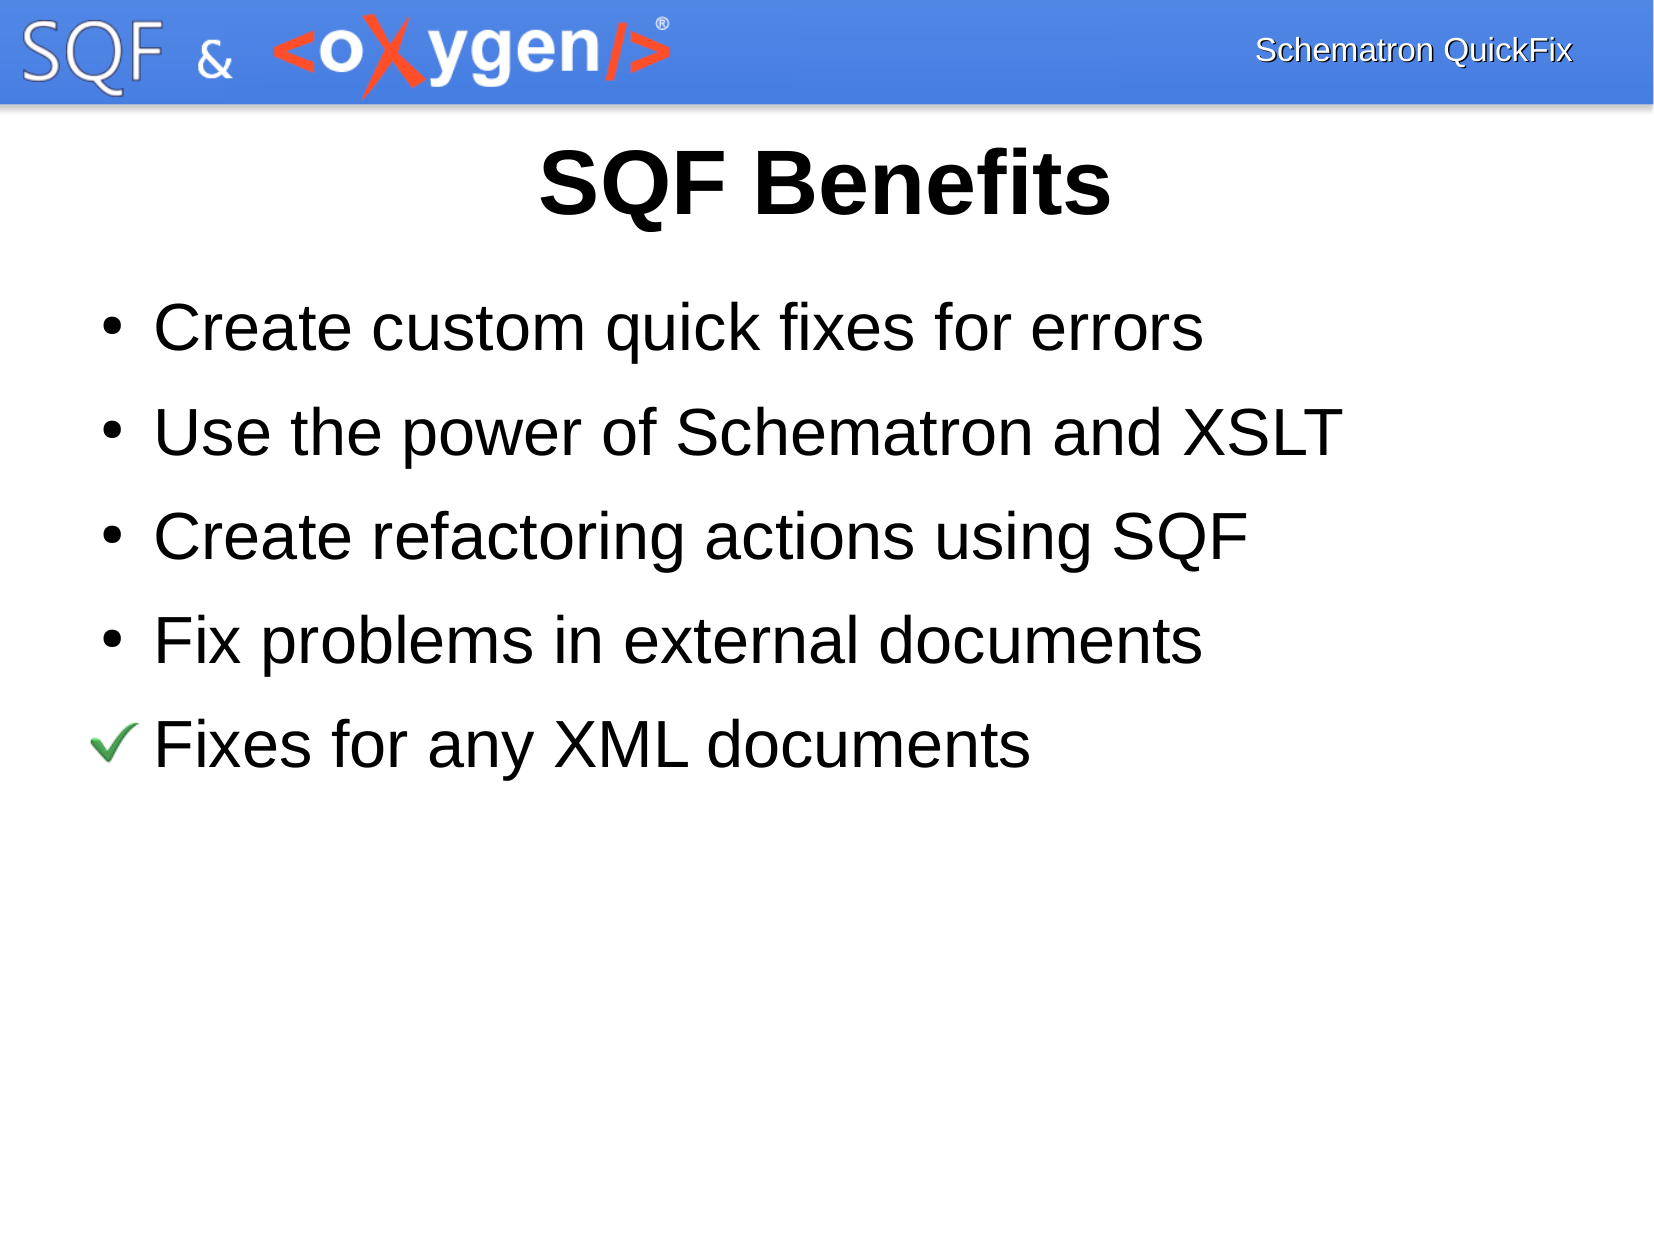

# SQF Benefits
Create custom quick fixes for errors
Use the power of Schematron and XSLT
Create refactoring actions using SQF
Fix problems in external documents
Fixes for any XML documents